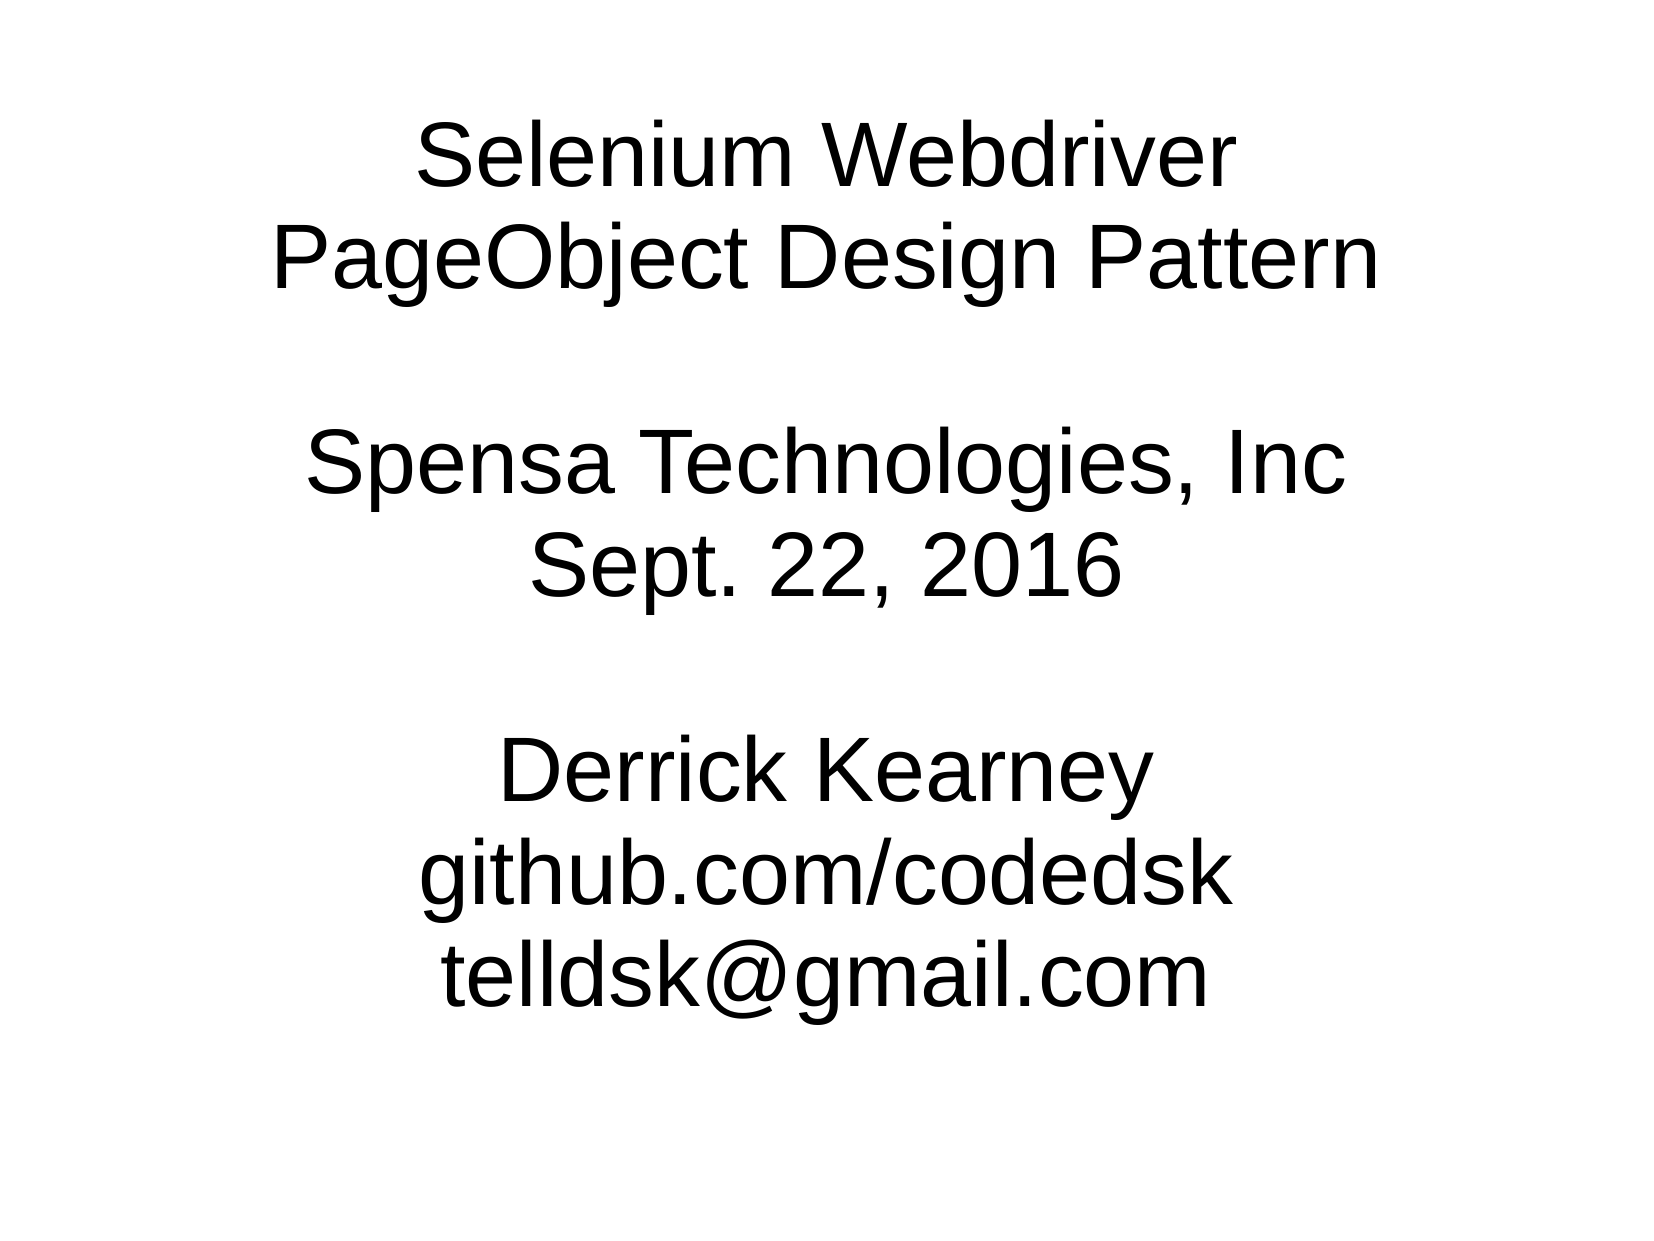

# Selenium Webdriver PageObject Design Pattern Spensa Technologies, Inc Sept. 22, 2016 Derrick Kearney github.com/codedsk telldsk@gmail.com